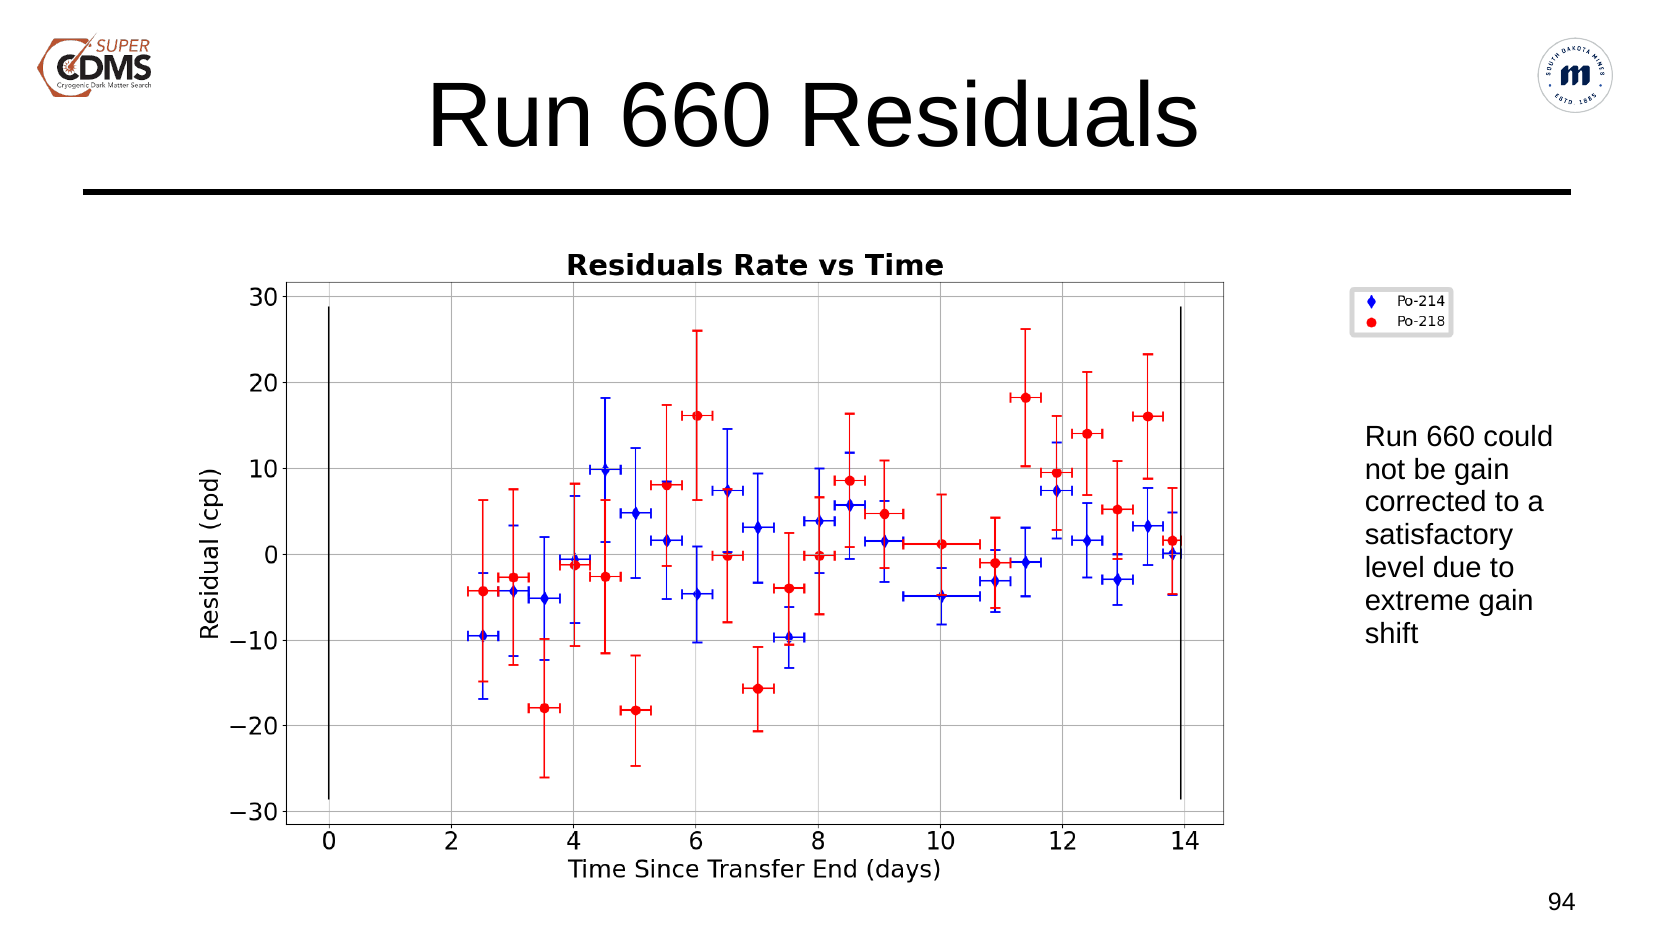

# Run 660 Residuals
Run 660 could not be gain corrected to a satisfactory level due to extreme gain shift